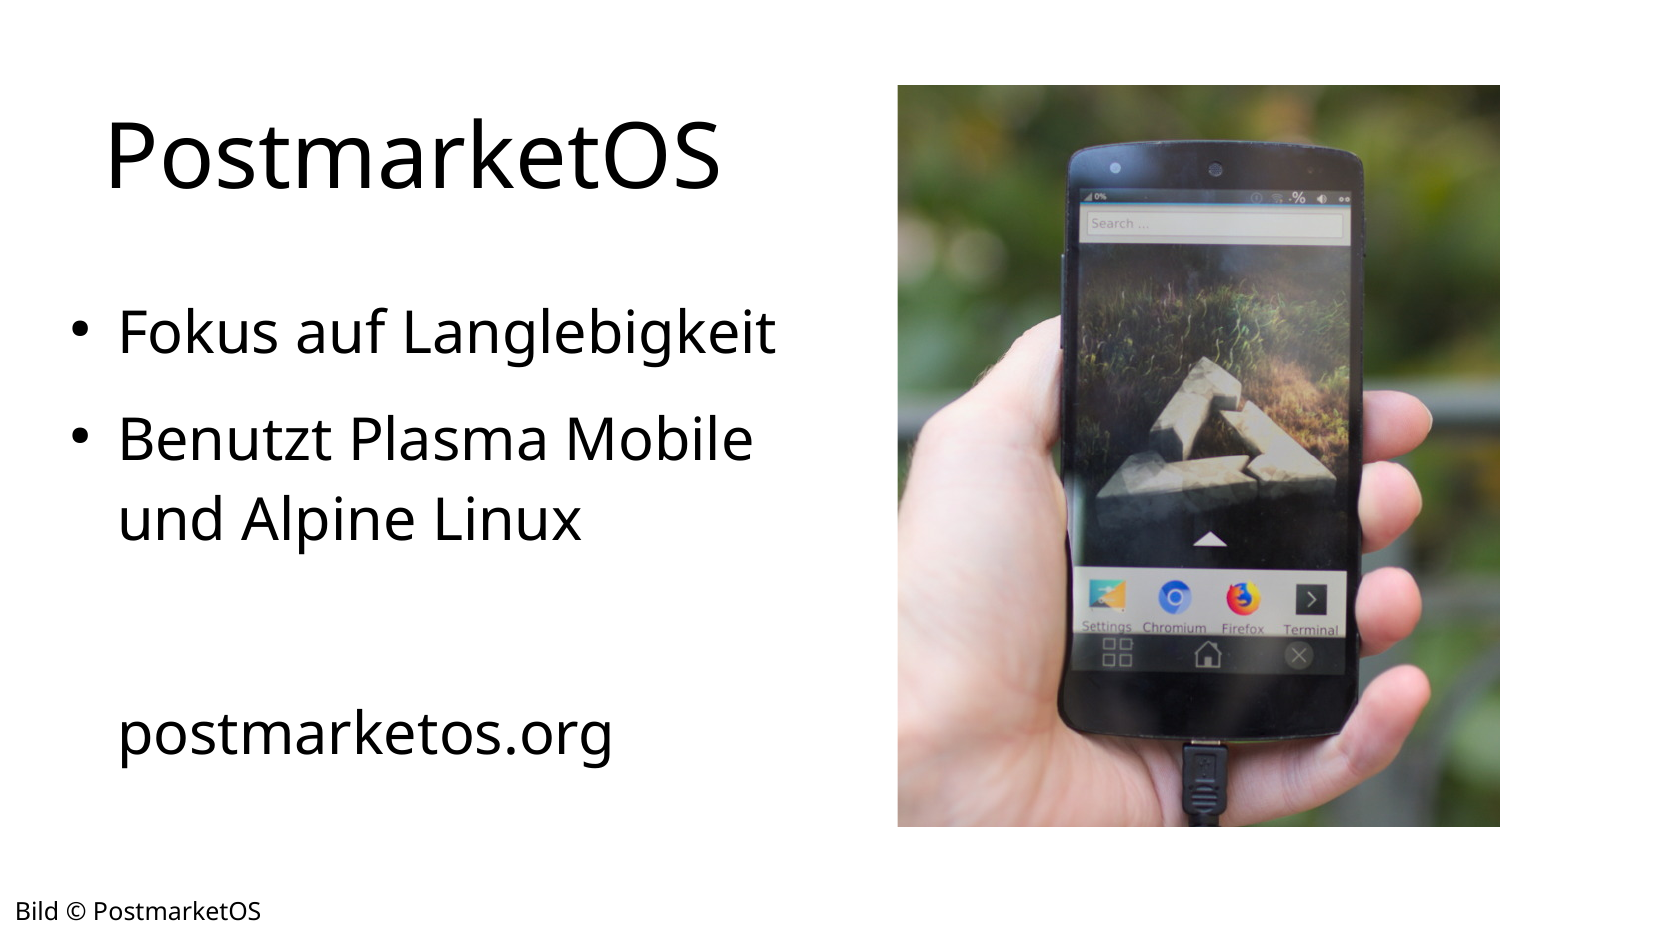

# PostmarketOS
Fokus auf Langlebigkeit
Benutzt Plasma Mobile und Alpine Linux
postmarketos.org
Bild © PostmarketOS